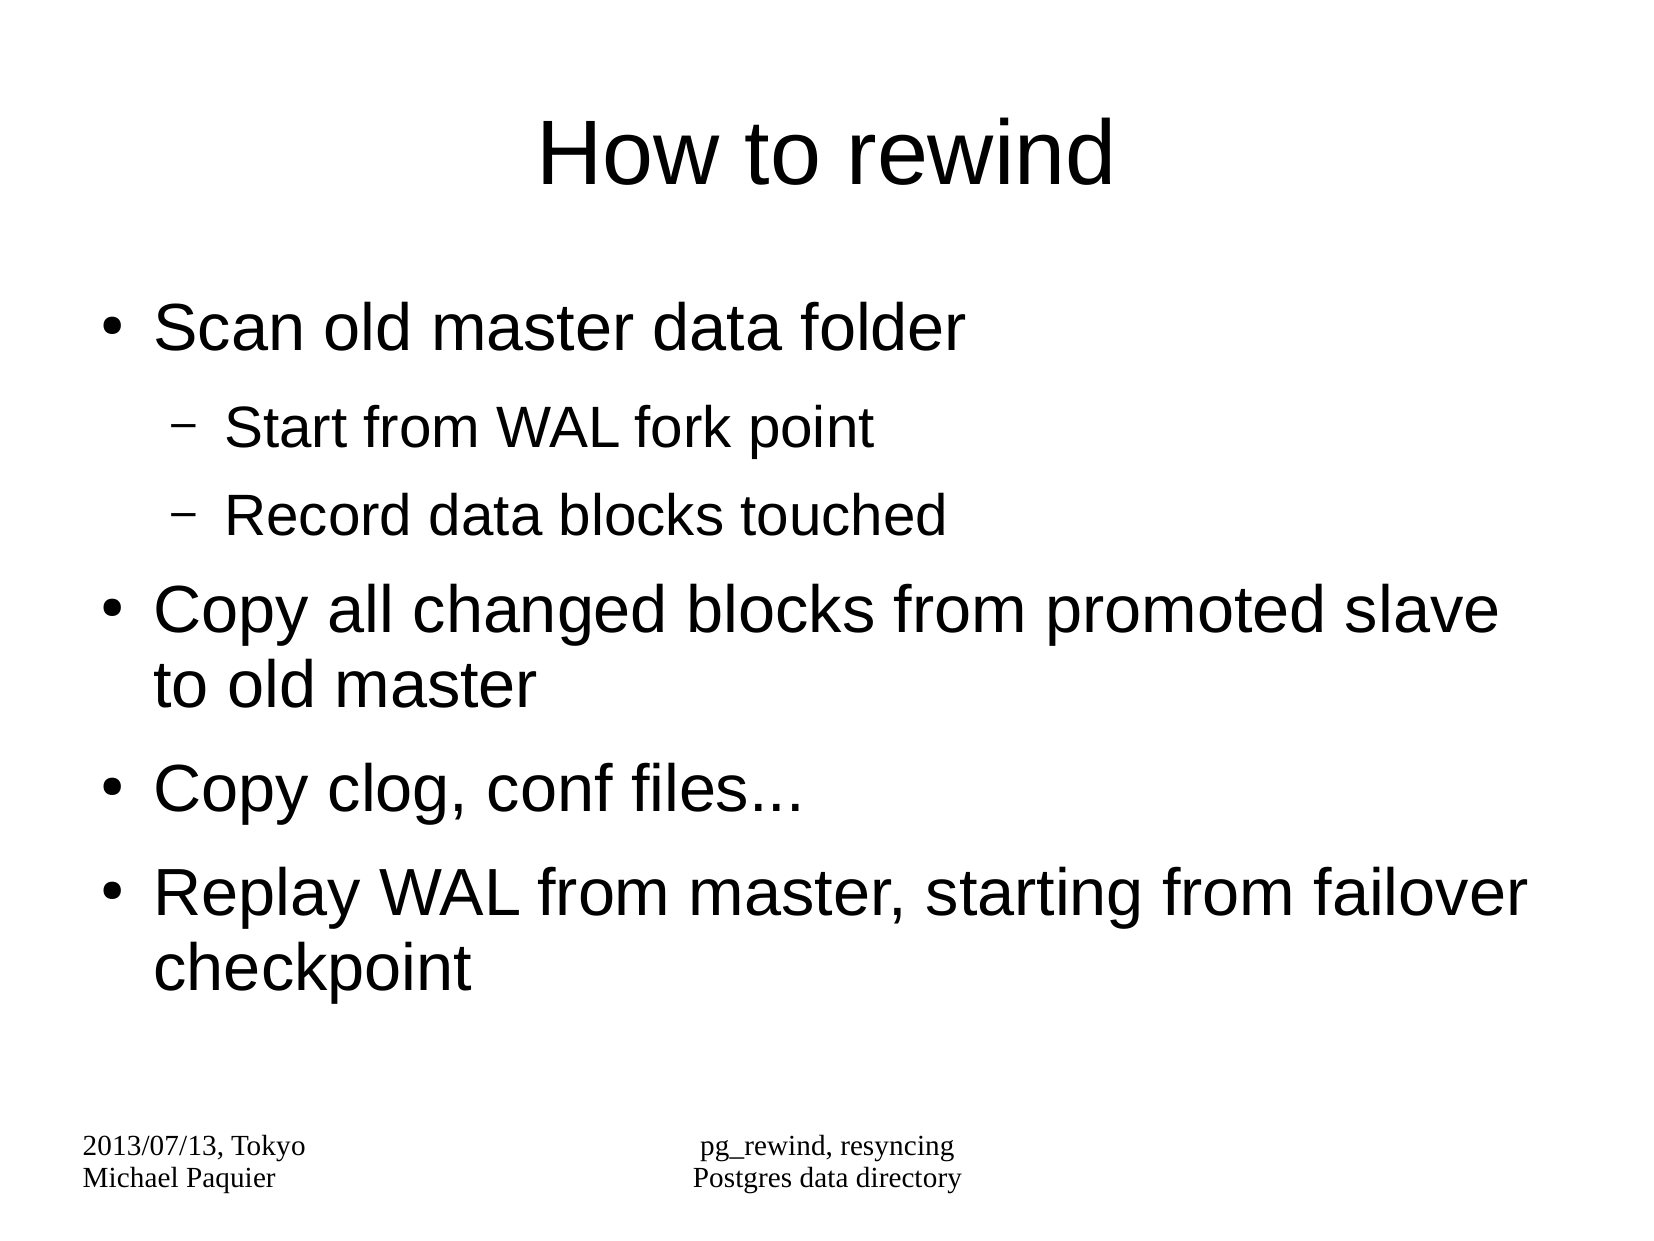

# How to rewind
Scan old master data folder
Start from WAL fork point
Record data blocks touched
Copy all changed blocks from promoted slave to old master
Copy clog, conf files...
Replay WAL from master, starting from failover checkpoint